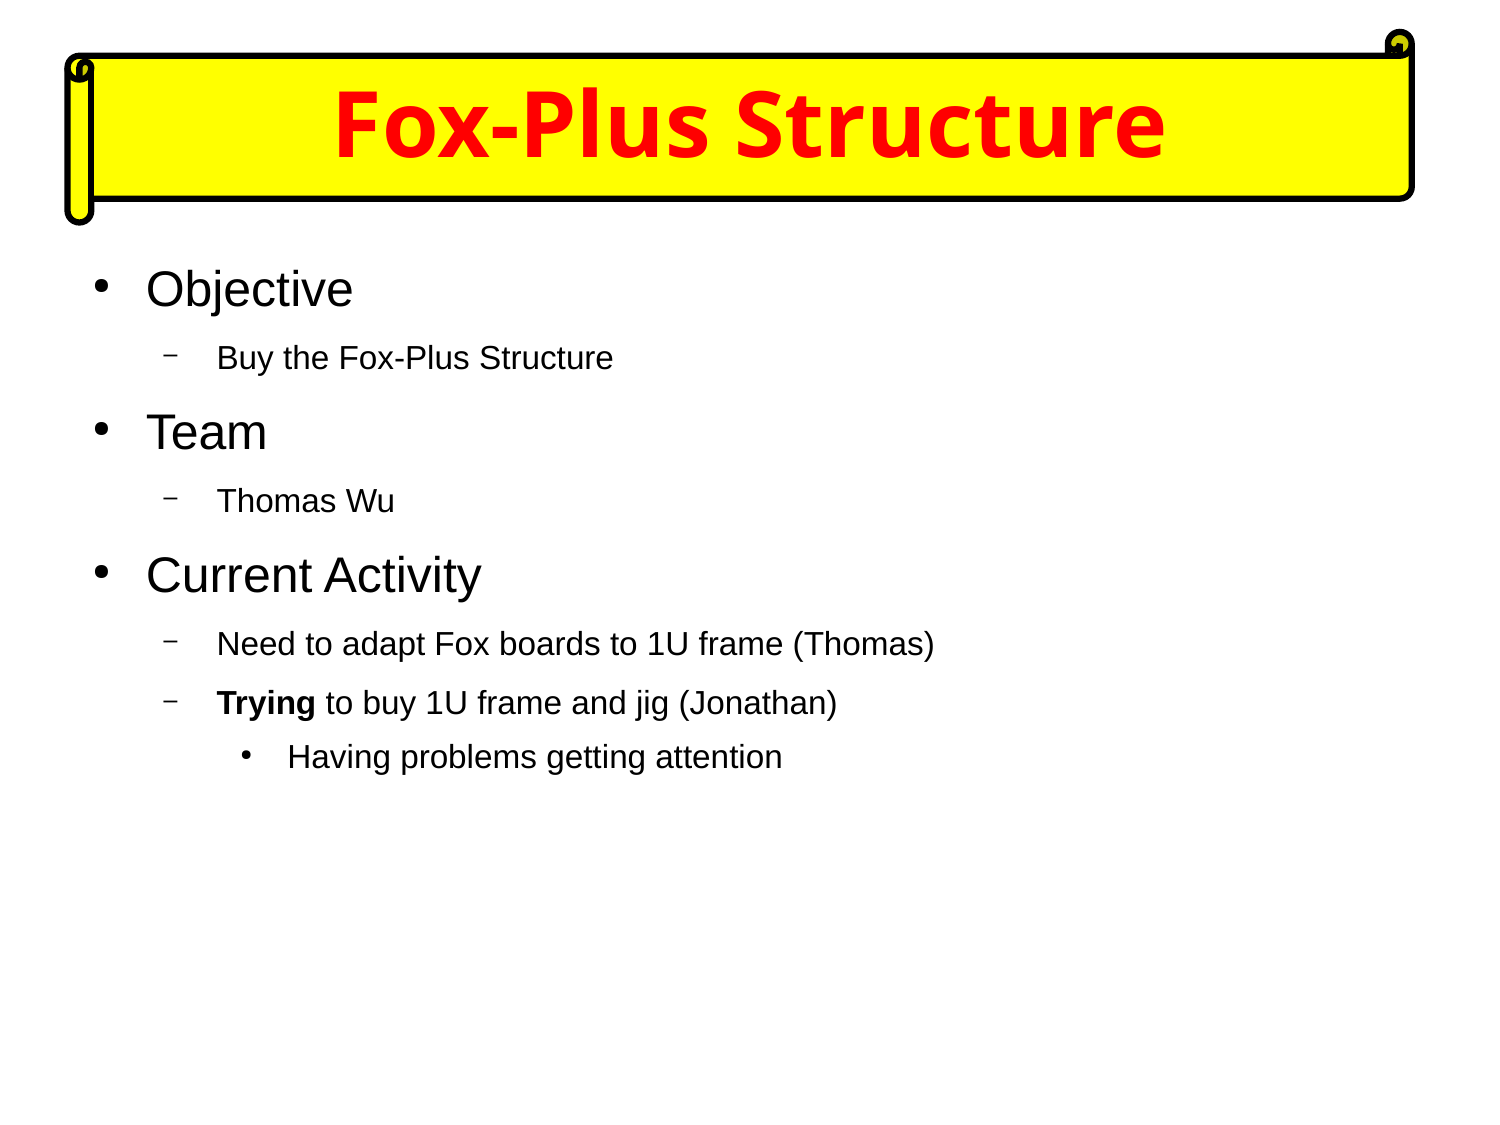

Fox-Plus Structure
# Objective
Buy the Fox-Plus Structure
Team
Thomas Wu
Current Activity
Need to adapt Fox boards to 1U frame (Thomas)
Trying to buy 1U frame and jig (Jonathan)
Having problems getting attention